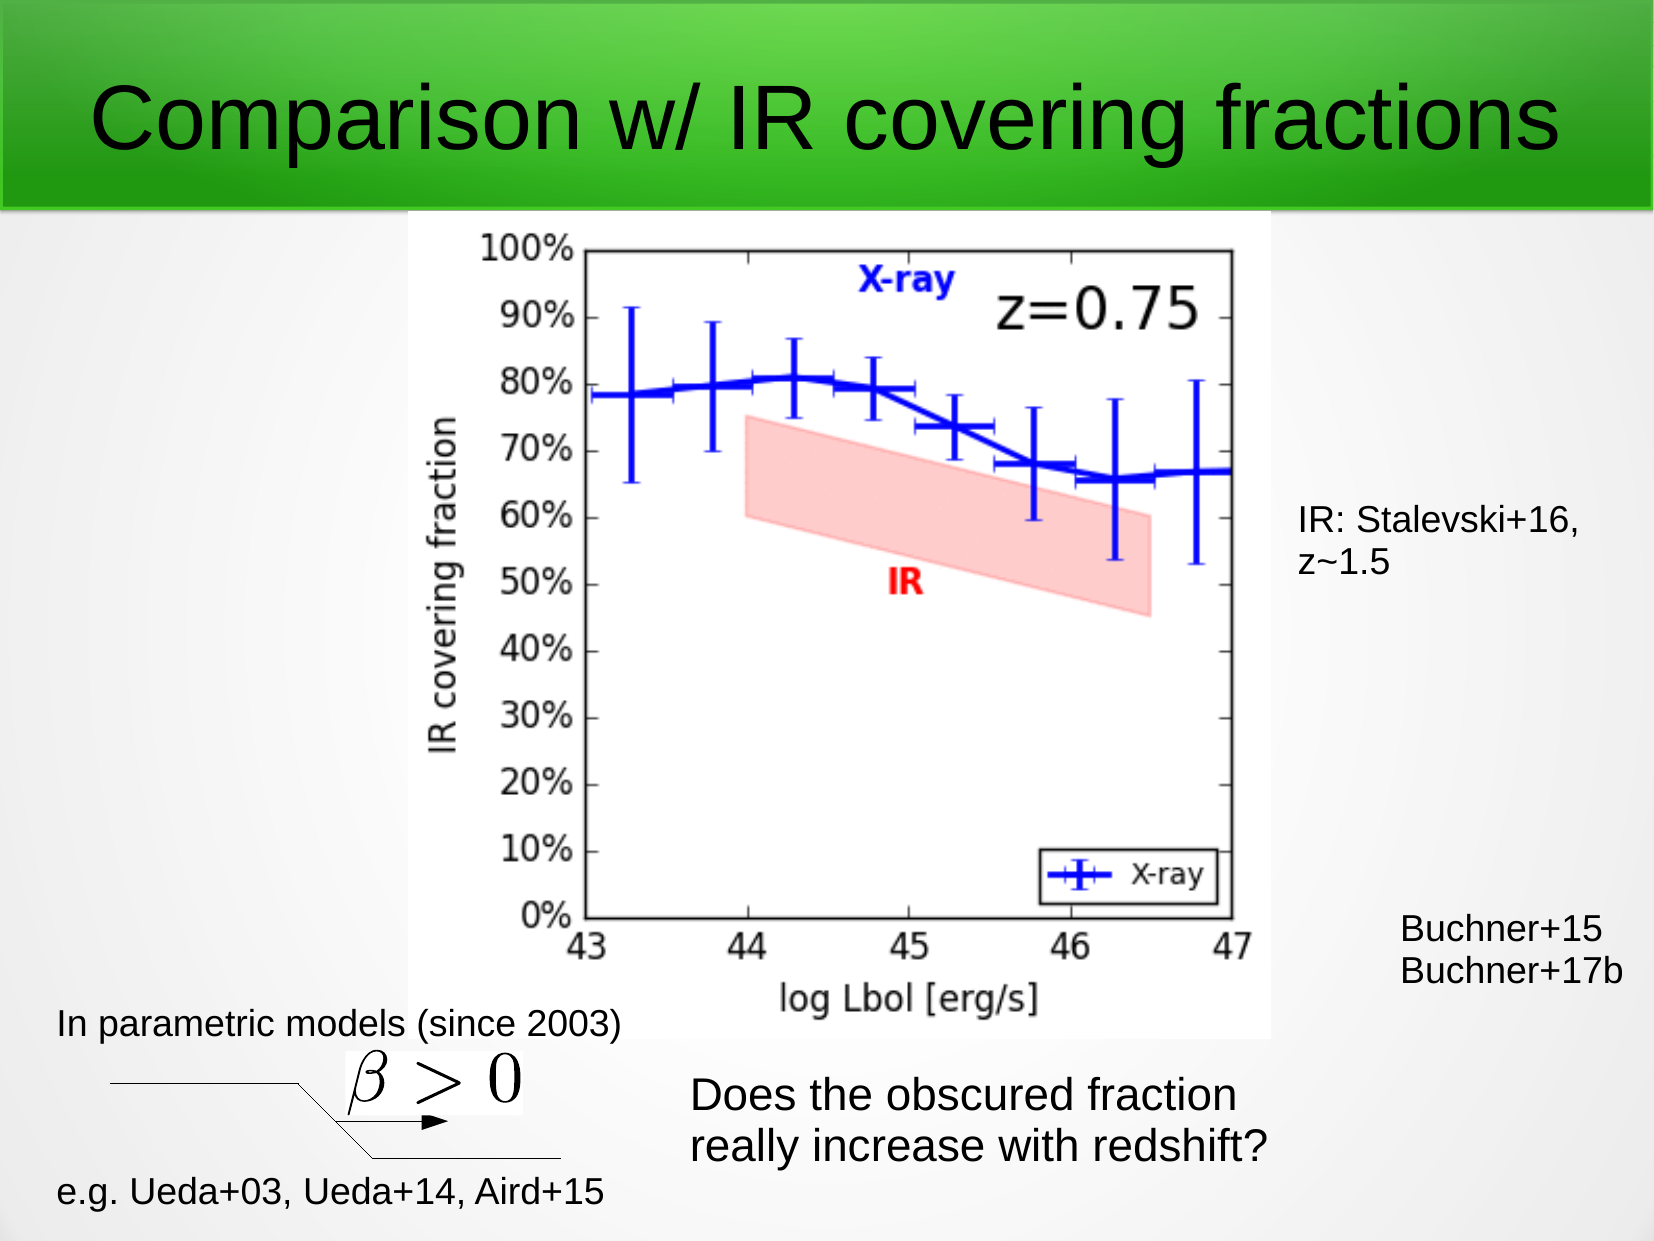

# Comparison w/ IR covering fractions
IR: Stalevski+16,
z~1.5
Buchner+15
Buchner+17b
In parametric models (since 2003)
e.g. Ueda+03, Ueda+14, Aird+15
Does the obscured fraction
really increase with redshift?